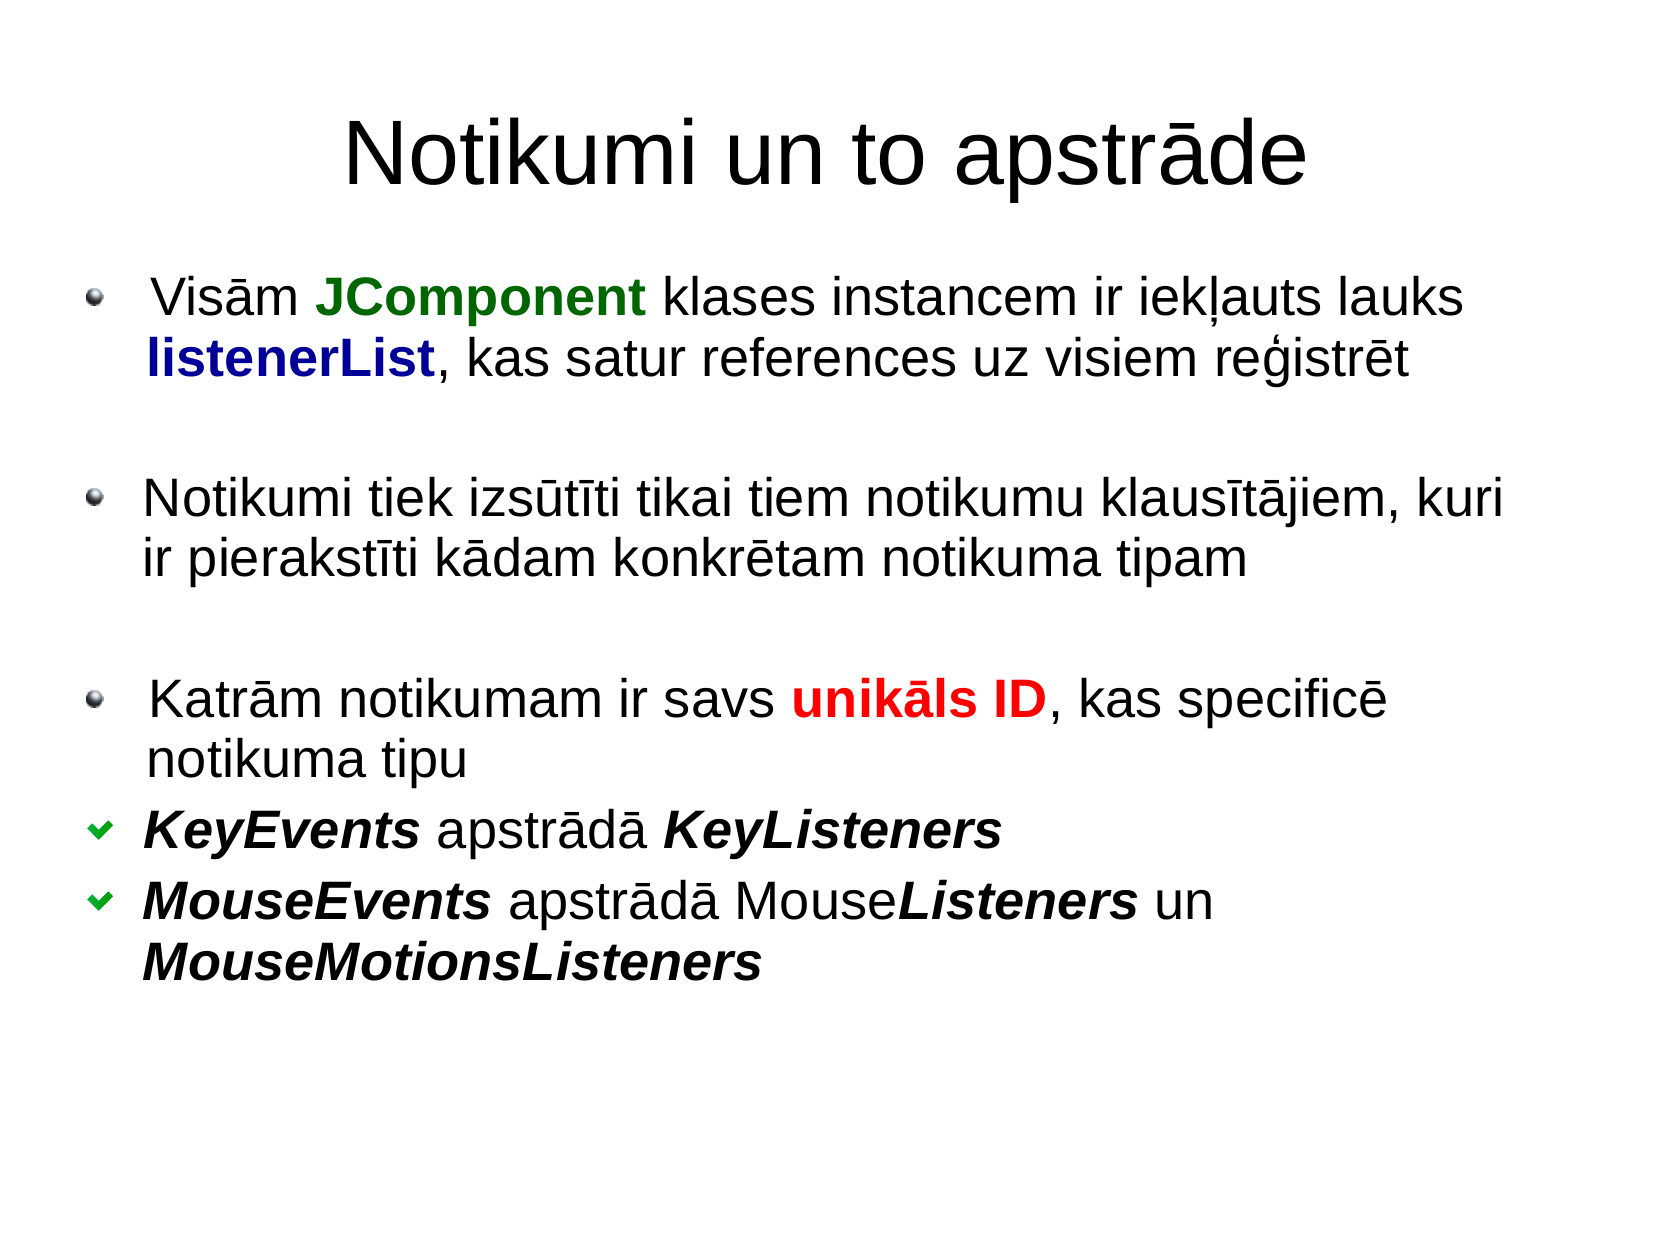

# Notikumi un to apstrāde
 Visām JComponent klases instancem ir iekļauts lauks listenerList, kas satur references uz visiem reģistrēt
Notikumi tiek izsūtīti tikai tiem notikumu klausītājiem, kuri ir pierakstīti kādam konkrētam notikuma tipam
 Katrām notikumam ir savs unikāls ID, kas specificē notikuma tipu
 KeyEvents apstrādā KeyListeners
MouseEvents apstrādā MouseListeners un MouseMotionsListeners